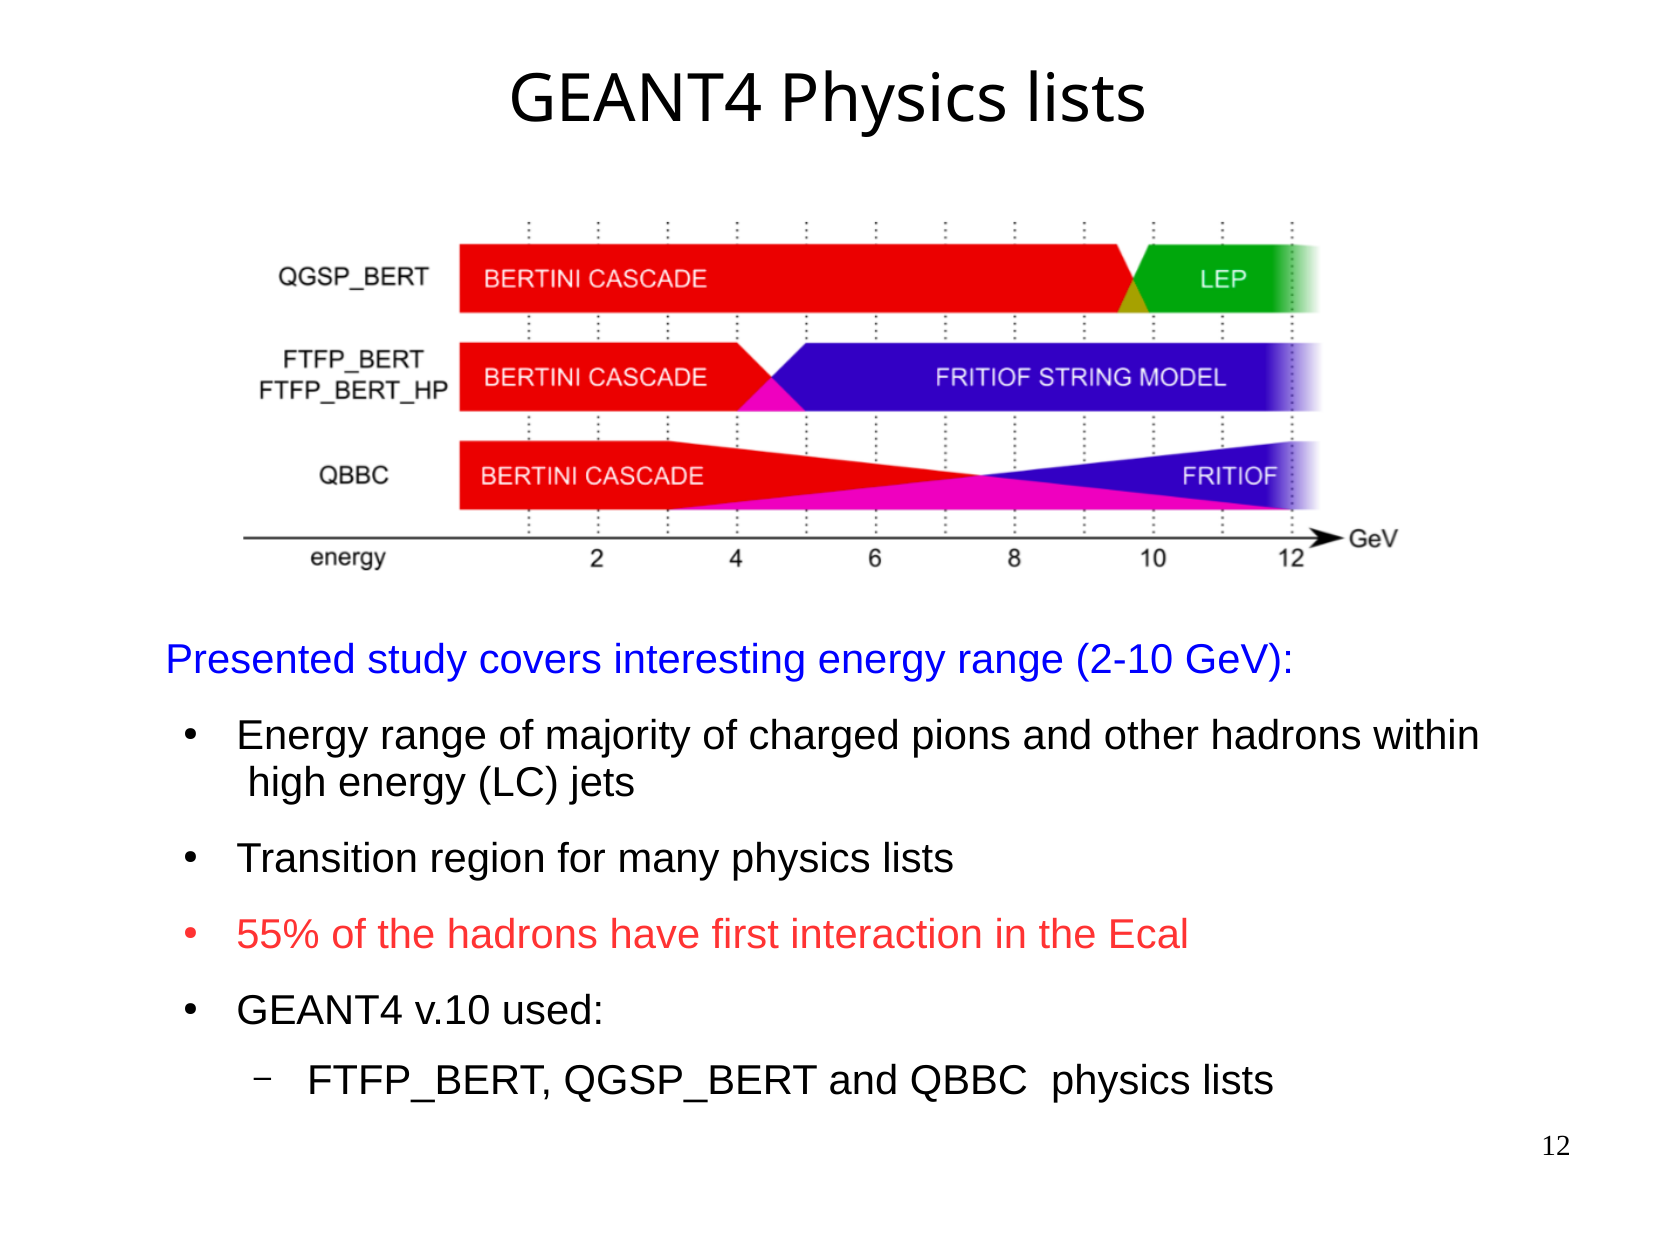

# GEANT4 Physics lists
Presented study covers interesting energy range (2-10 GeV):
Energy range of majority of charged pions and other hadrons within high energy (LC) jets
Transition region for many physics lists
55% of the hadrons have first interaction in the Ecal
GEANT4 v.10 used:
FTFP_BERT, QGSP_BERT and QBBC physics lists
12